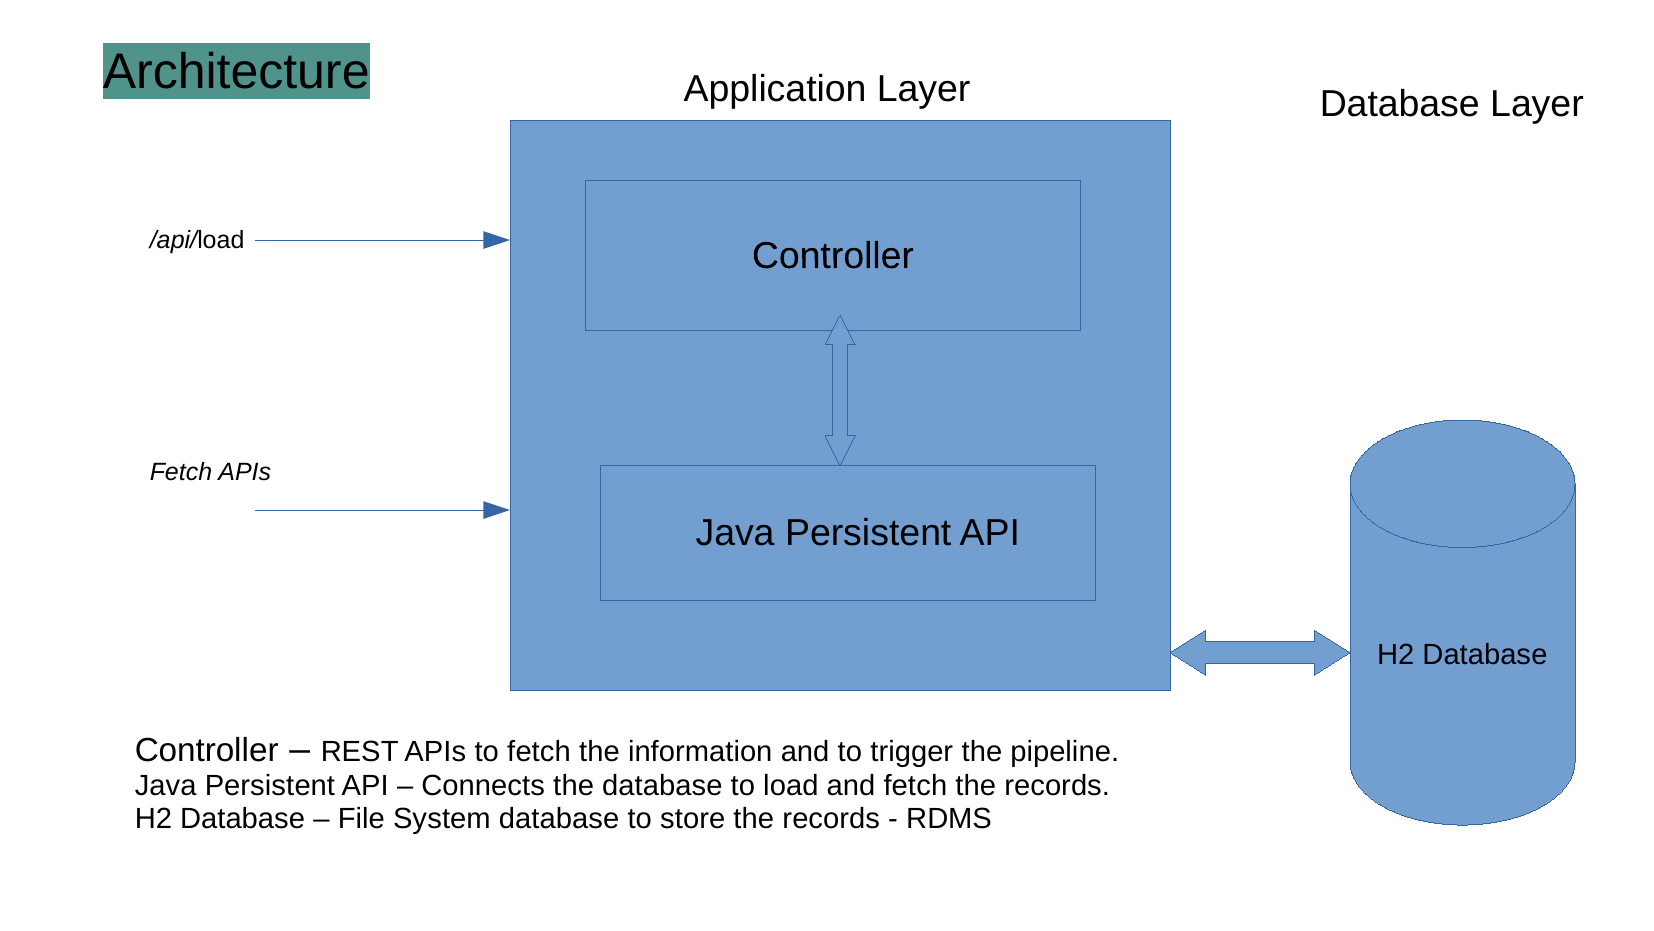

# Architecture
 Application Layer
Database Layer
Controller
/api/load
H2 Database
Fetch APIs
 Java Persistent API
Controller – REST APIs to fetch the information and to trigger the pipeline.
Java Persistent API – Connects the database to load and fetch the records.
H2 Database – File System database to store the records - RDMS